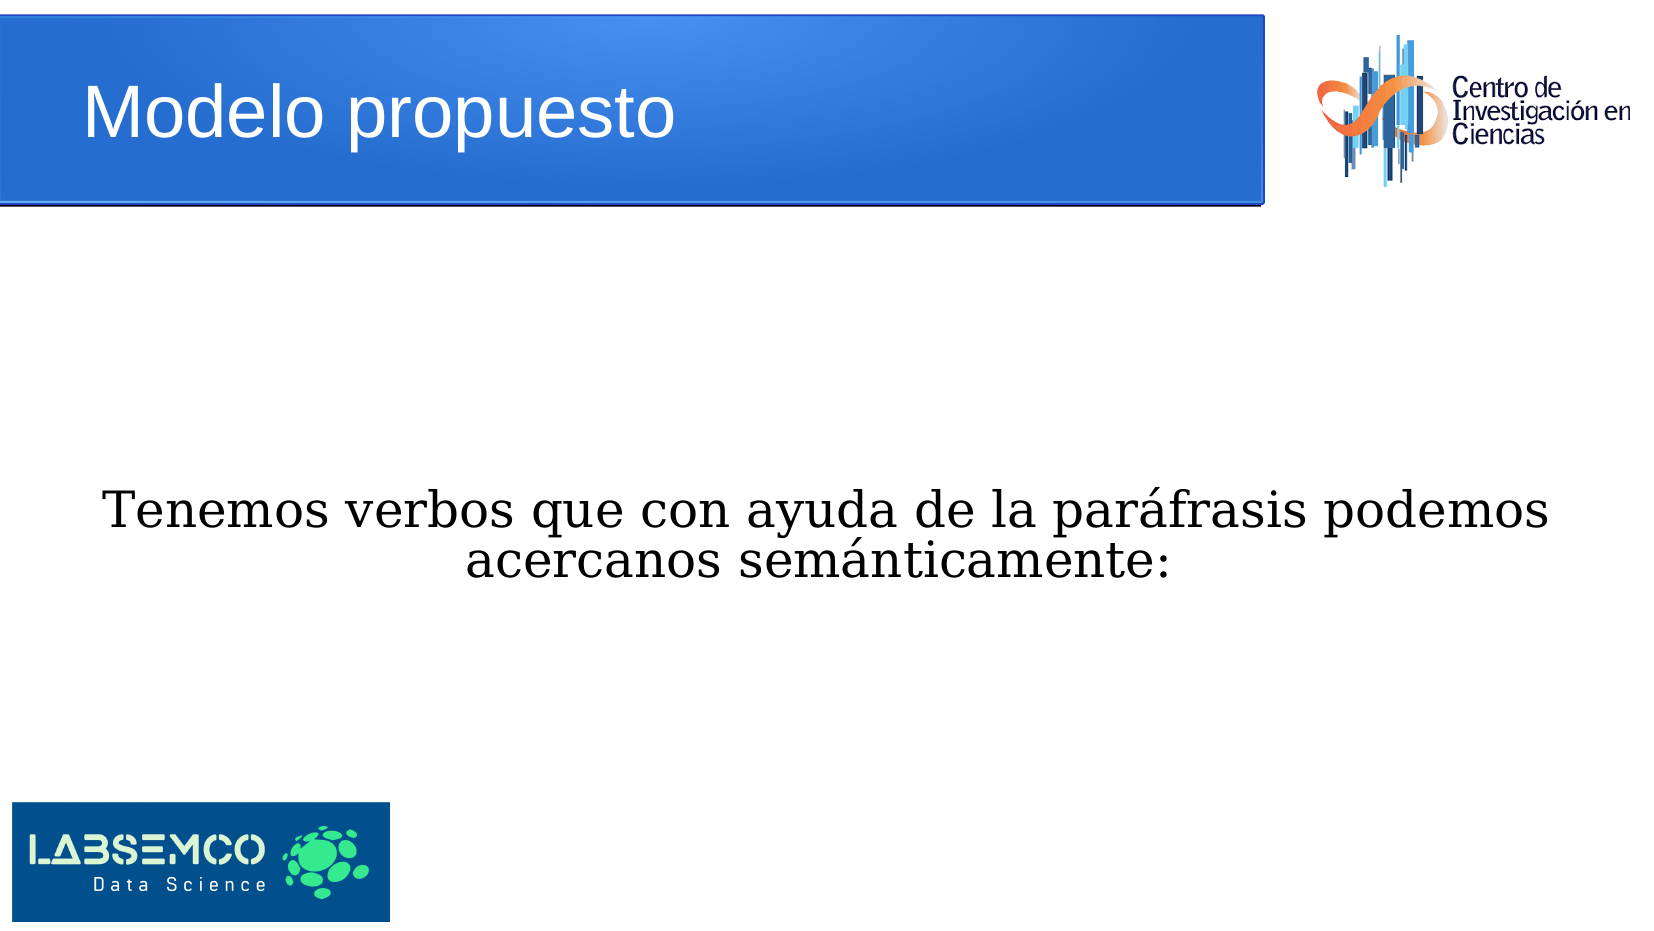

Modelo propuesto
# Tenemos verbos que con ayuda de la paráfrasis podemos acercanos semánticamente: